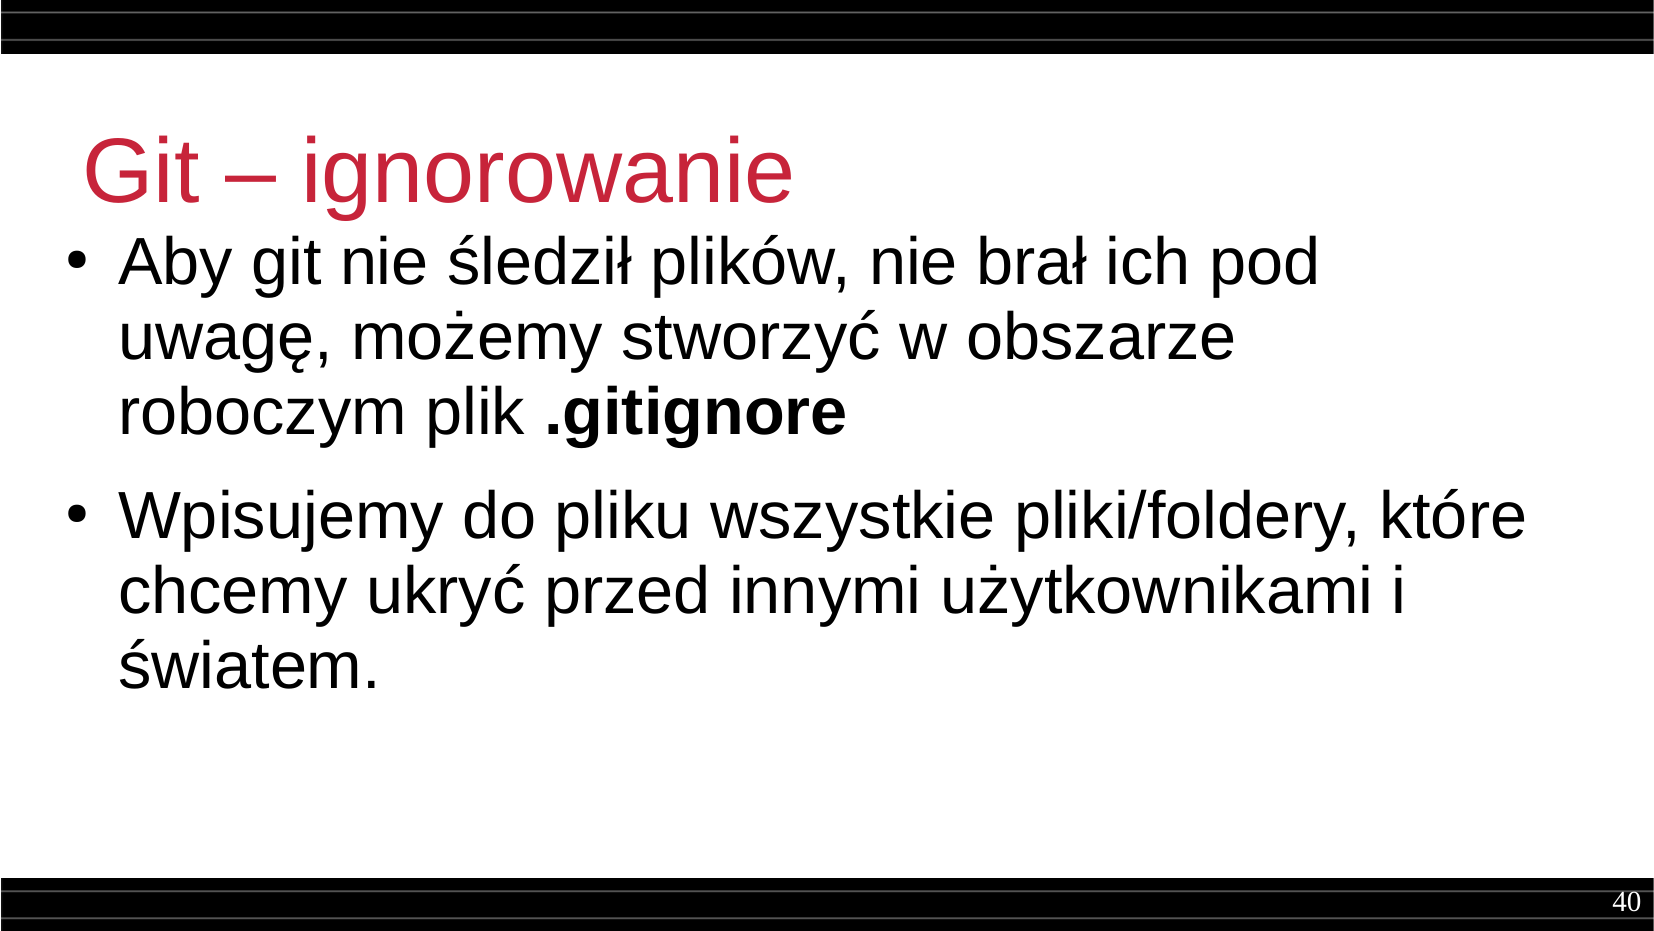

# Git – ignorowanie
Aby git nie śledził plików, nie brał ich pod uwagę, możemy stworzyć w obszarze roboczym plik .gitignore
Wpisujemy do pliku wszystkie pliki/foldery, które chcemy ukryć przed innymi użytkownikami i światem.